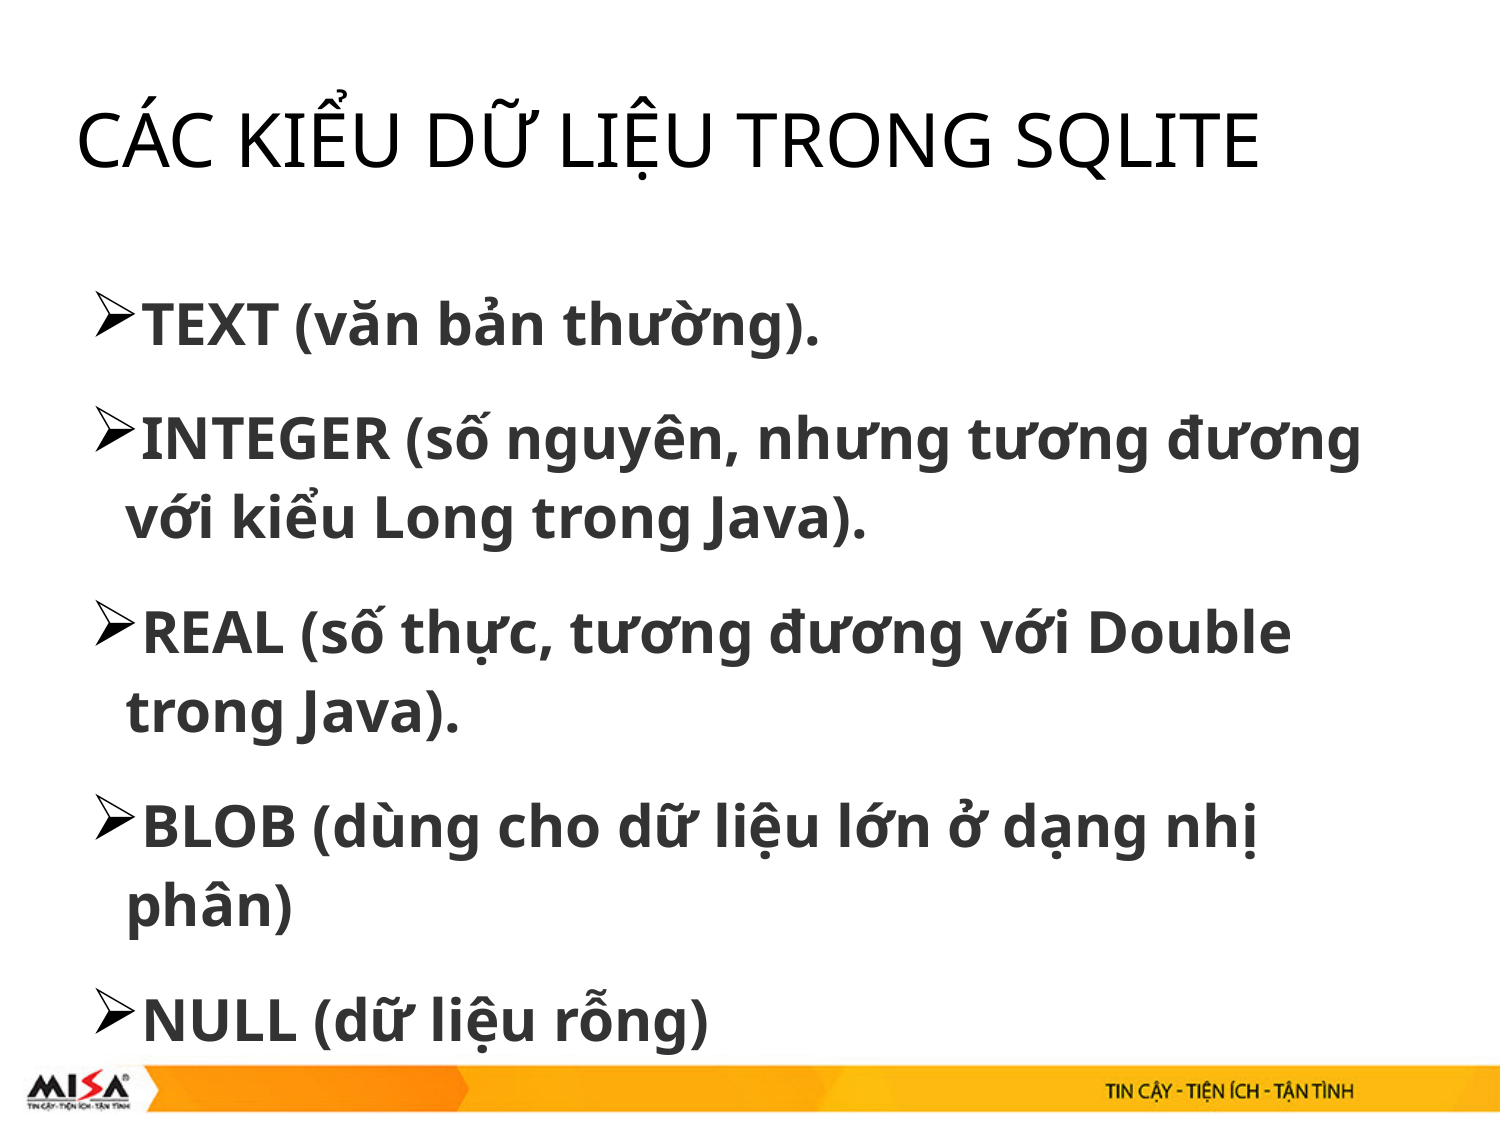

# CÁC KIỂU DỮ LIỆU TRONG SQLITE
TEXT (văn bản thường).
INTEGER (số nguyên, nhưng tương đương với kiểu Long trong Java).
REAL (số thực, tương đương với Double trong Java).
BLOB (dùng cho dữ liệu lớn ở dạng nhị phân)
NULL (dữ liệu rỗng)